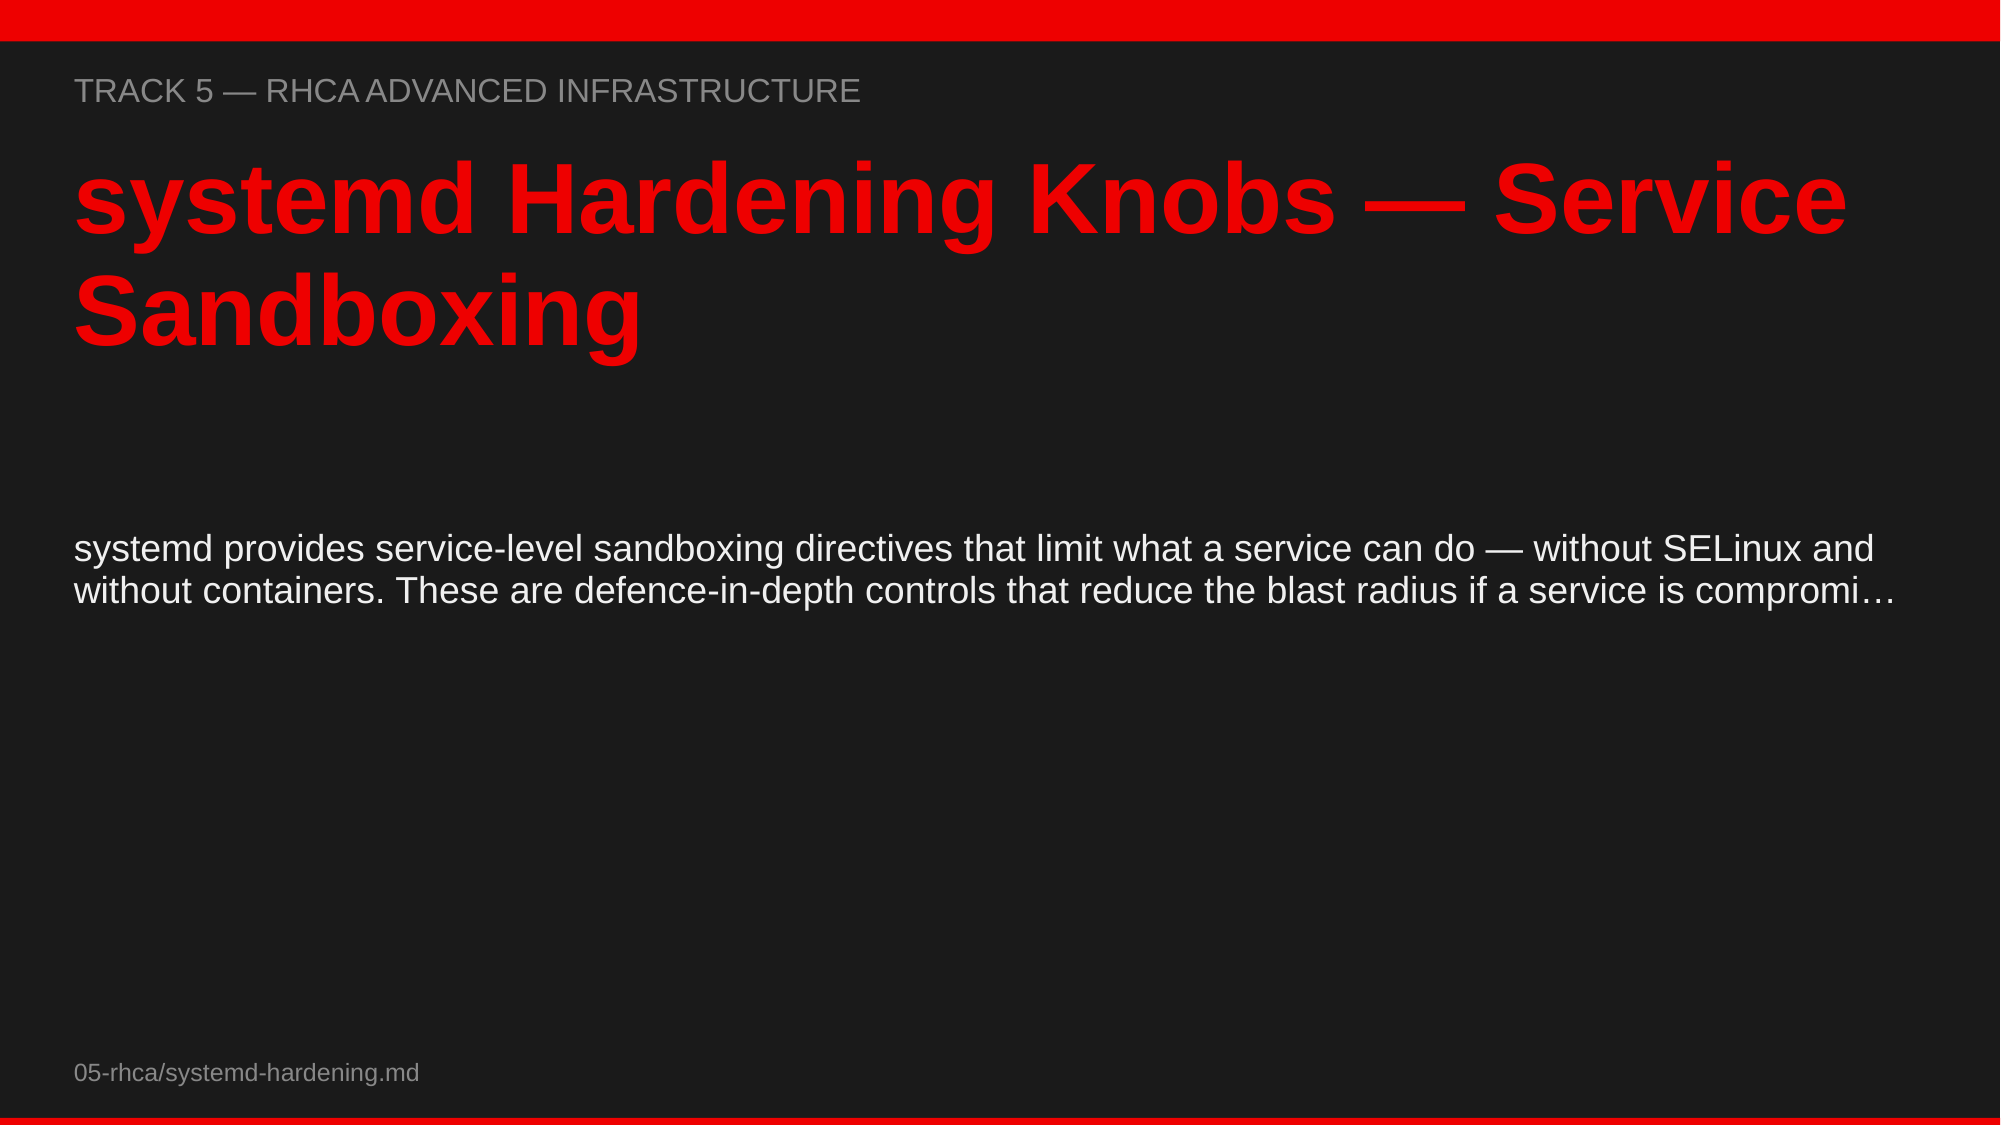

TRACK 5 — RHCA ADVANCED INFRASTRUCTURE
systemd Hardening Knobs — Service Sandboxing
systemd provides service-level sandboxing directives that limit what a service can do — without SELinux and without containers. These are defence-in-depth controls that reduce the blast radius if a service is compromi…
05-rhca/systemd-hardening.md